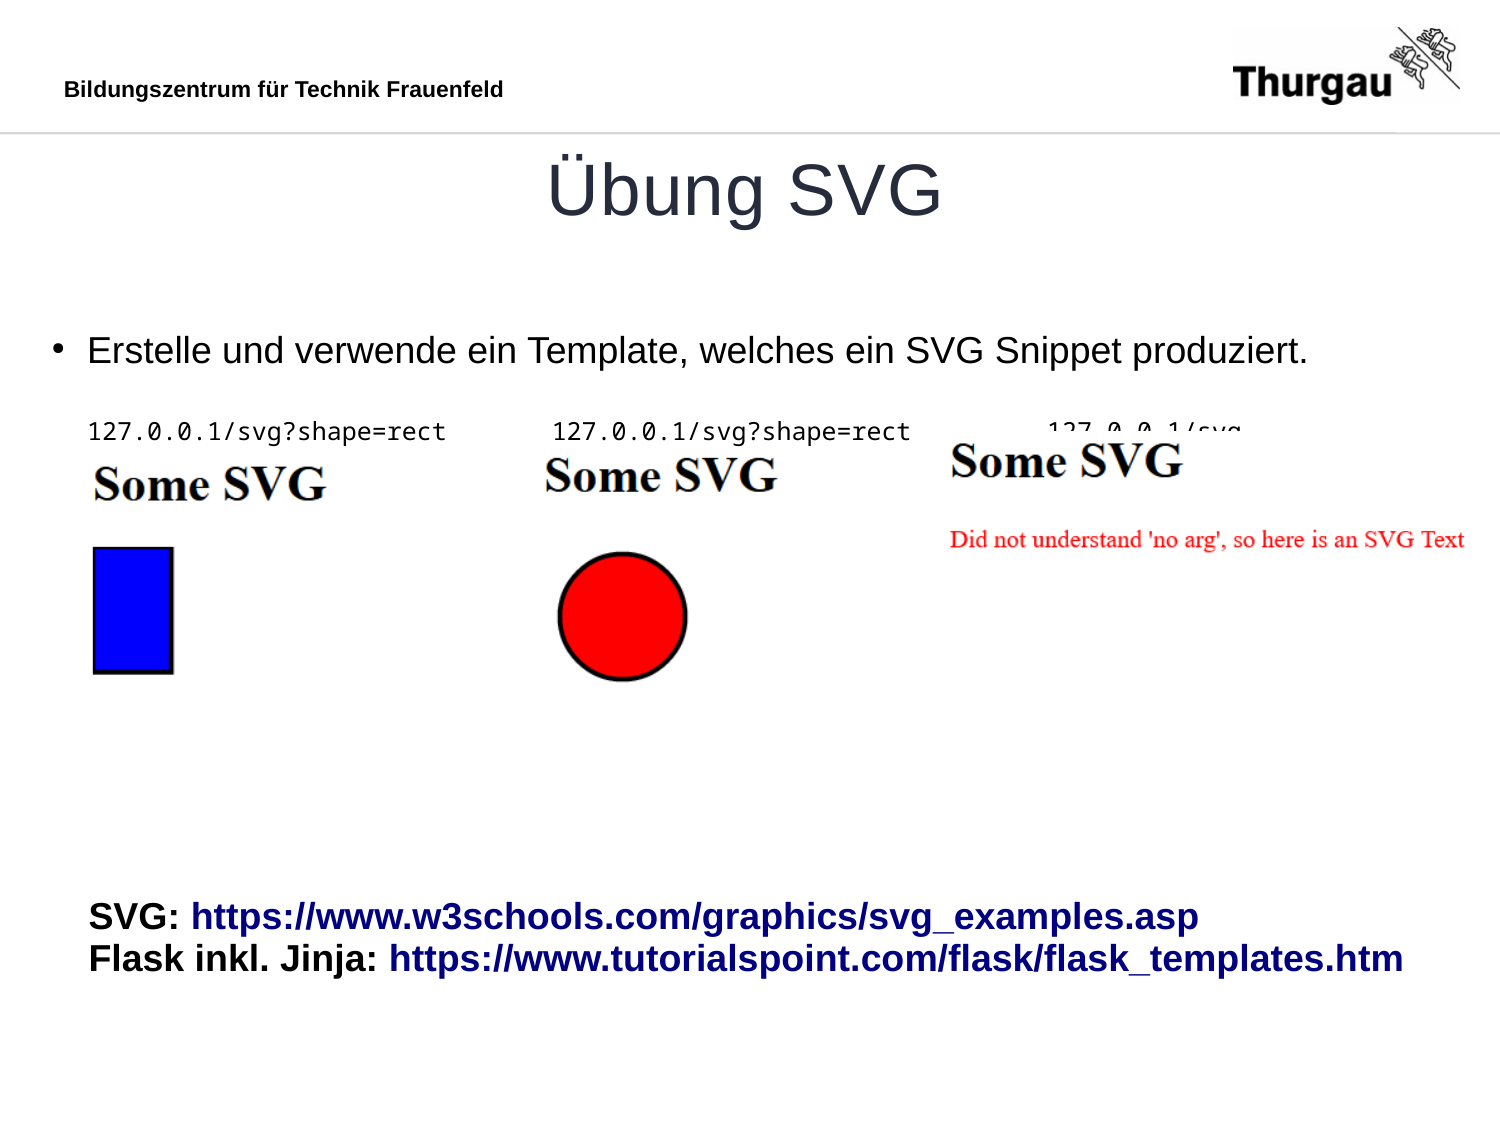

Bildungszentrum für Technik Frauenfeld
Übung SVG
Erstelle und verwende ein Template, welches ein SVG Snippet produziert.
127.0.0.1/svg?shape=rect 127.0.0.1/svg?shape=rect 127.0.0.1/svg
SVG: https://www.w3schools.com/graphics/svg_examples.asp
Flask inkl. Jinja: https://www.tutorialspoint.com/flask/flask_templates.htm